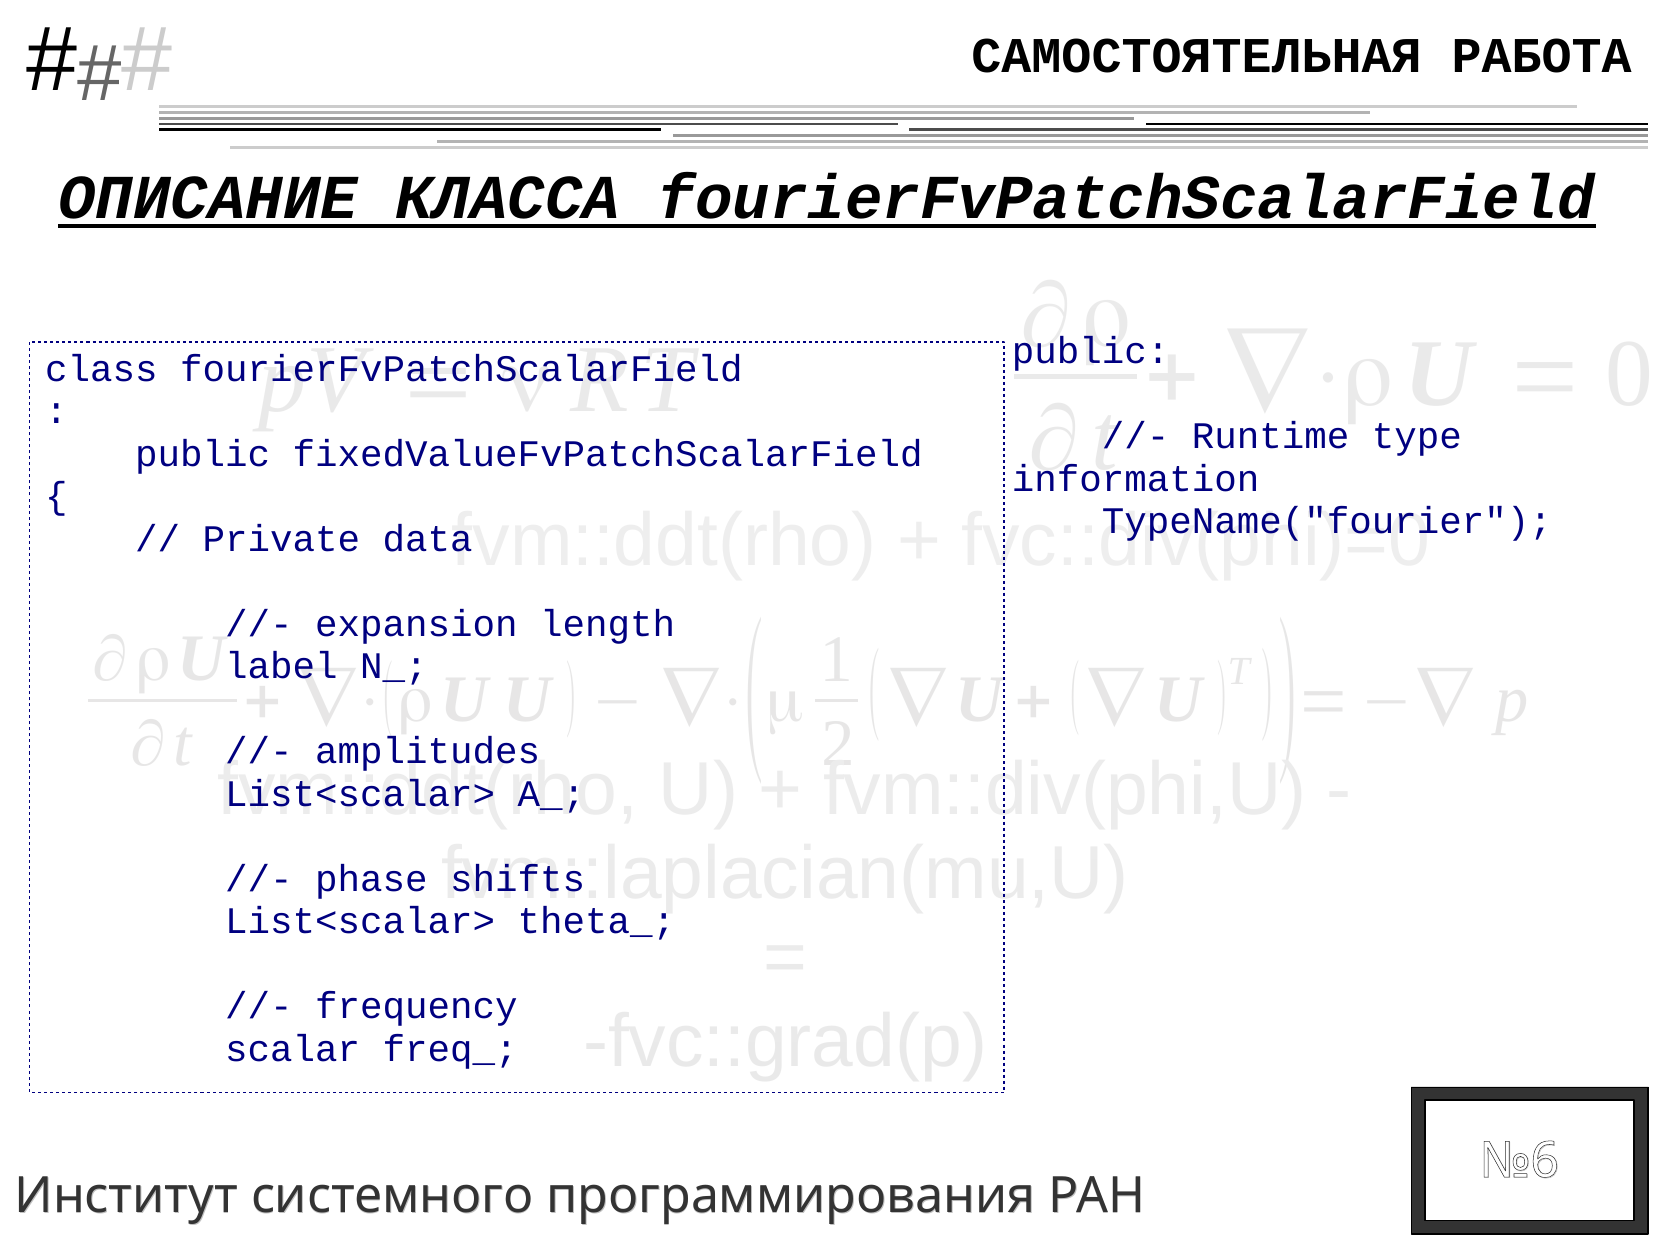

# ОПИСАНИЕ КЛАССА fourierFvPatchScalarField
public:
 //- Runtime type information
 TypeName("fourier");
class fourierFvPatchScalarField
:
 public fixedValueFvPatchScalarField
{
 // Private data
 //- expansion length
 label N_;
 //- amplitudes
 List<scalar> A_;
 //- phase shifts
 List<scalar> theta_;
 //- frequency
 scalar freq_;